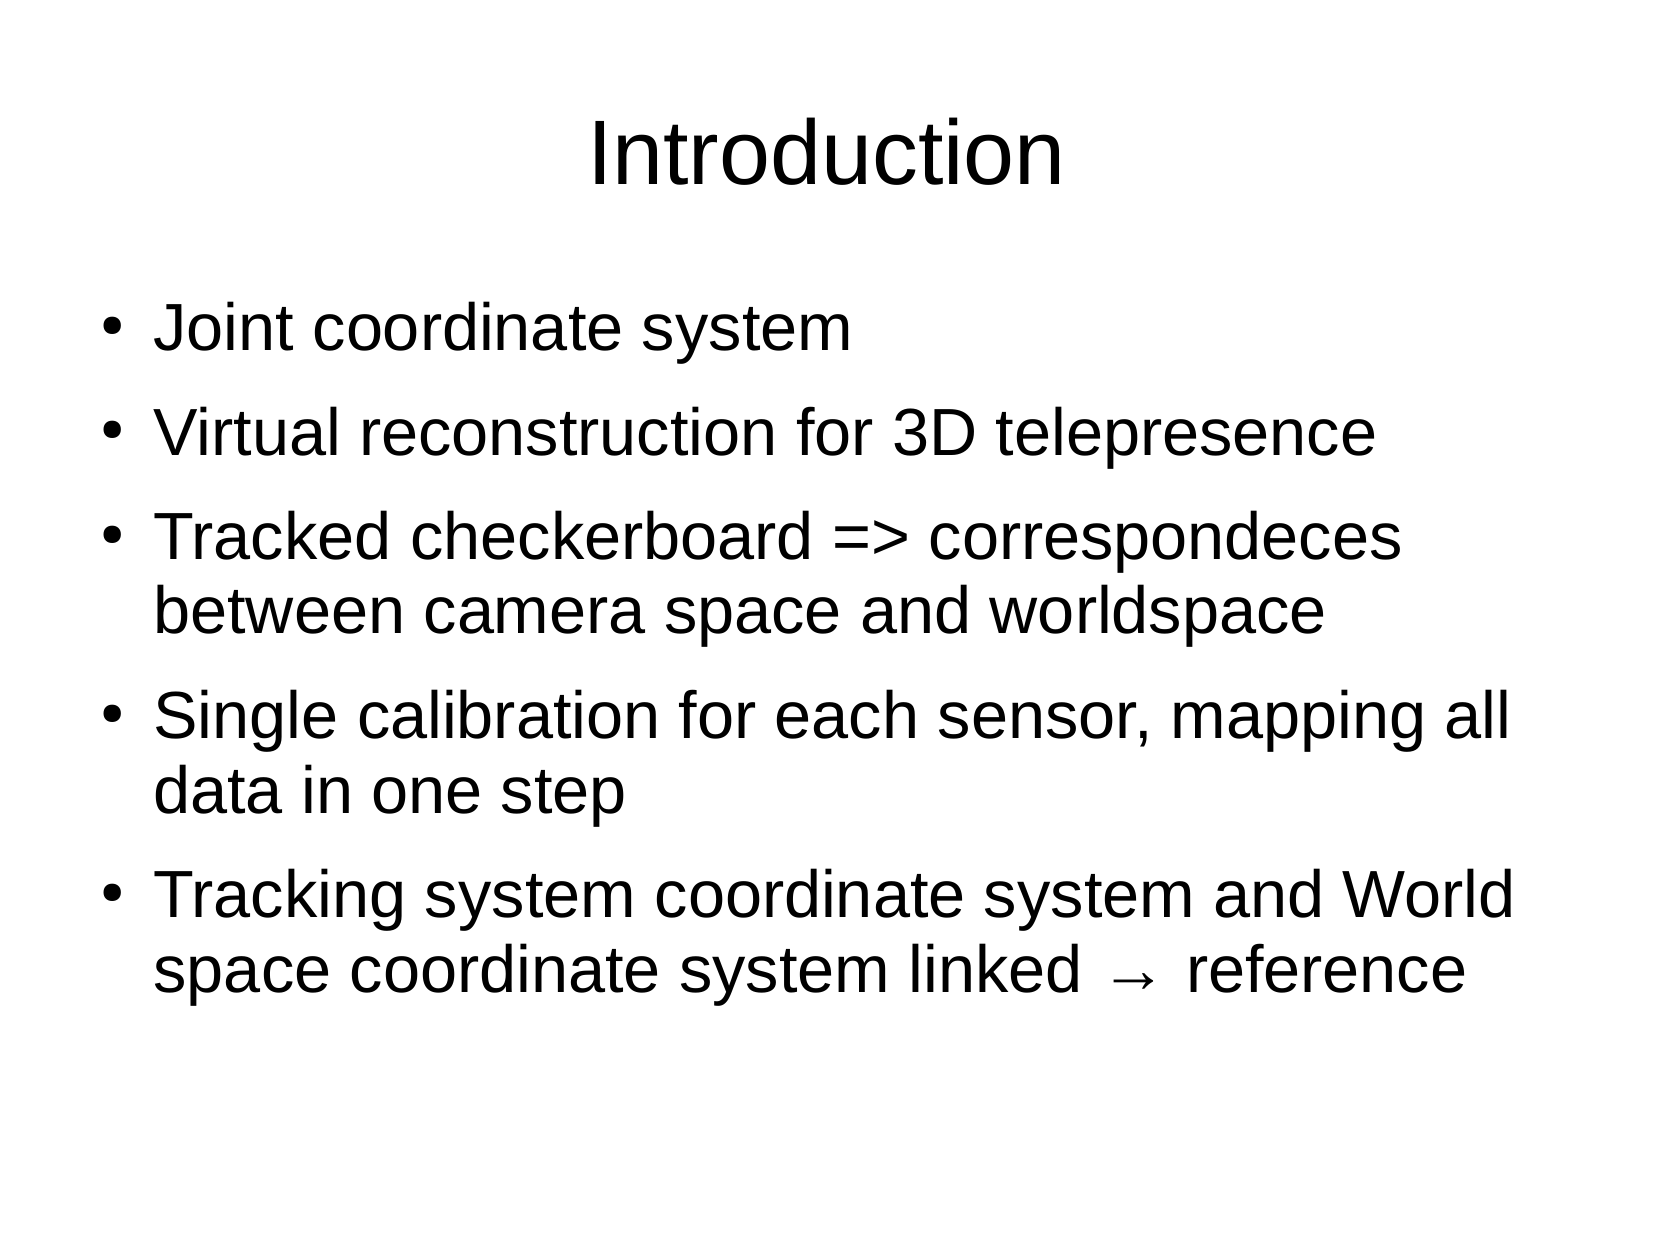

# Introduction
Joint coordinate system
Virtual reconstruction for 3D telepresence
Tracked checkerboard => correspondeces between camera space and worldspace
Single calibration for each sensor, mapping all data in one step
Tracking system coordinate system and World space coordinate system linked → reference